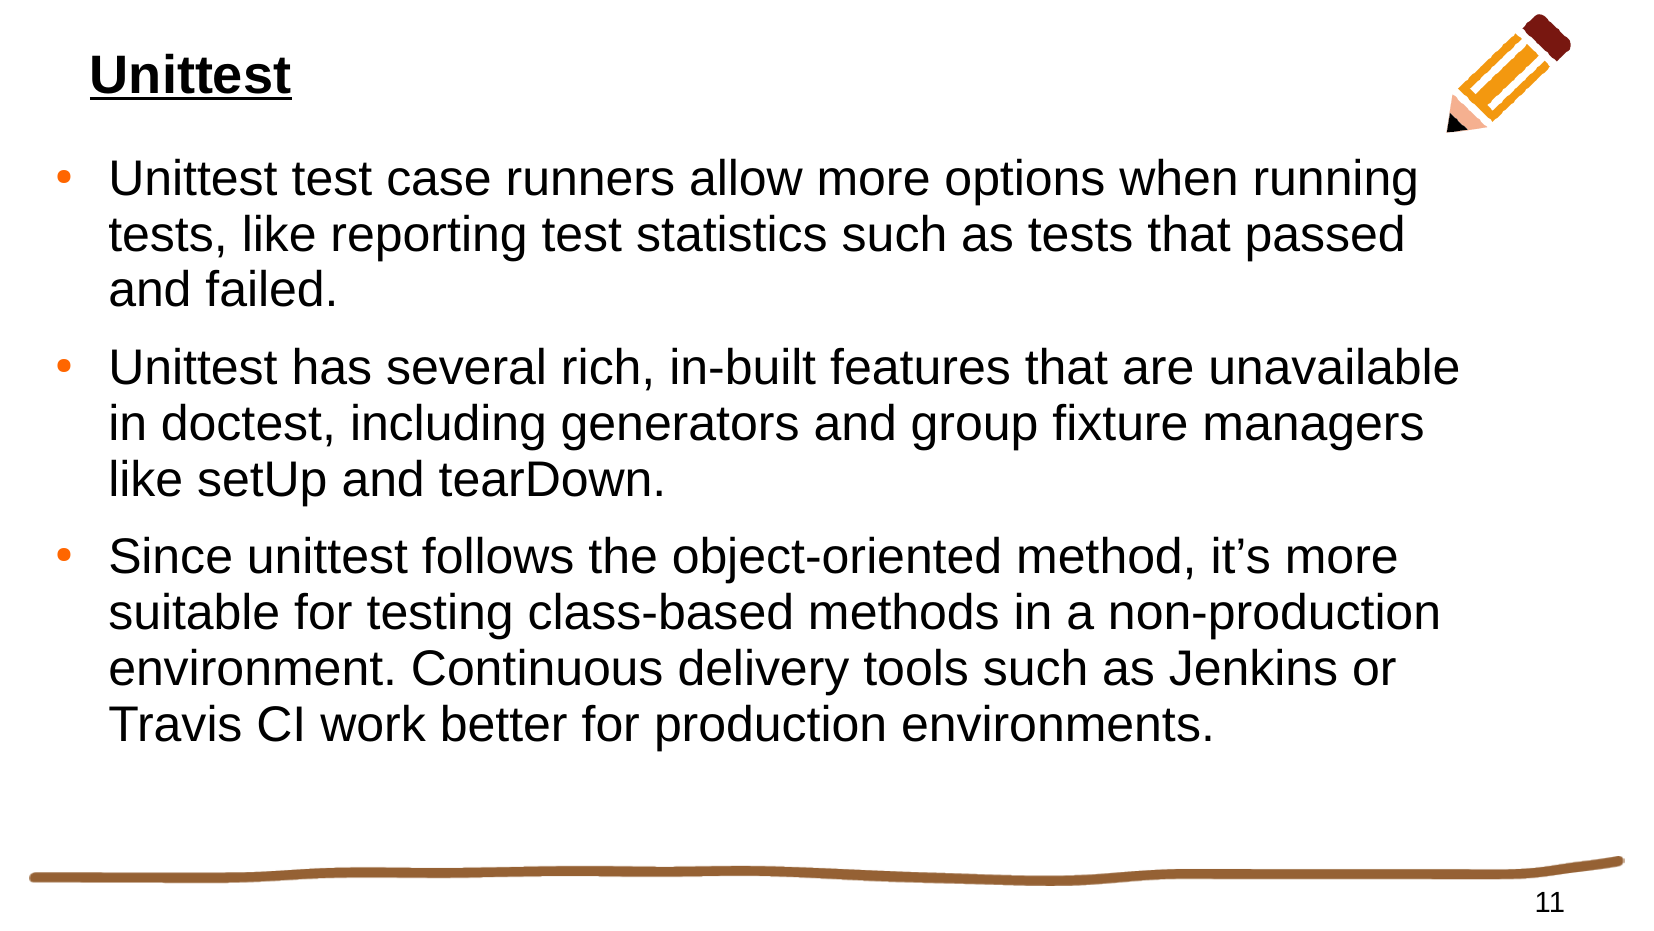

Unittest
# Unittest test case runners allow more options when running tests, like reporting test statistics such as tests that passed and failed.
Unittest has several rich, in-built features that are unavailable in doctest, including generators and group fixture managers like setUp and tearDown.
Since unittest follows the object-oriented method, it’s more suitable for testing class-based methods in a non-production environment. Continuous delivery tools such as Jenkins or Travis CI work better for production environments.
11